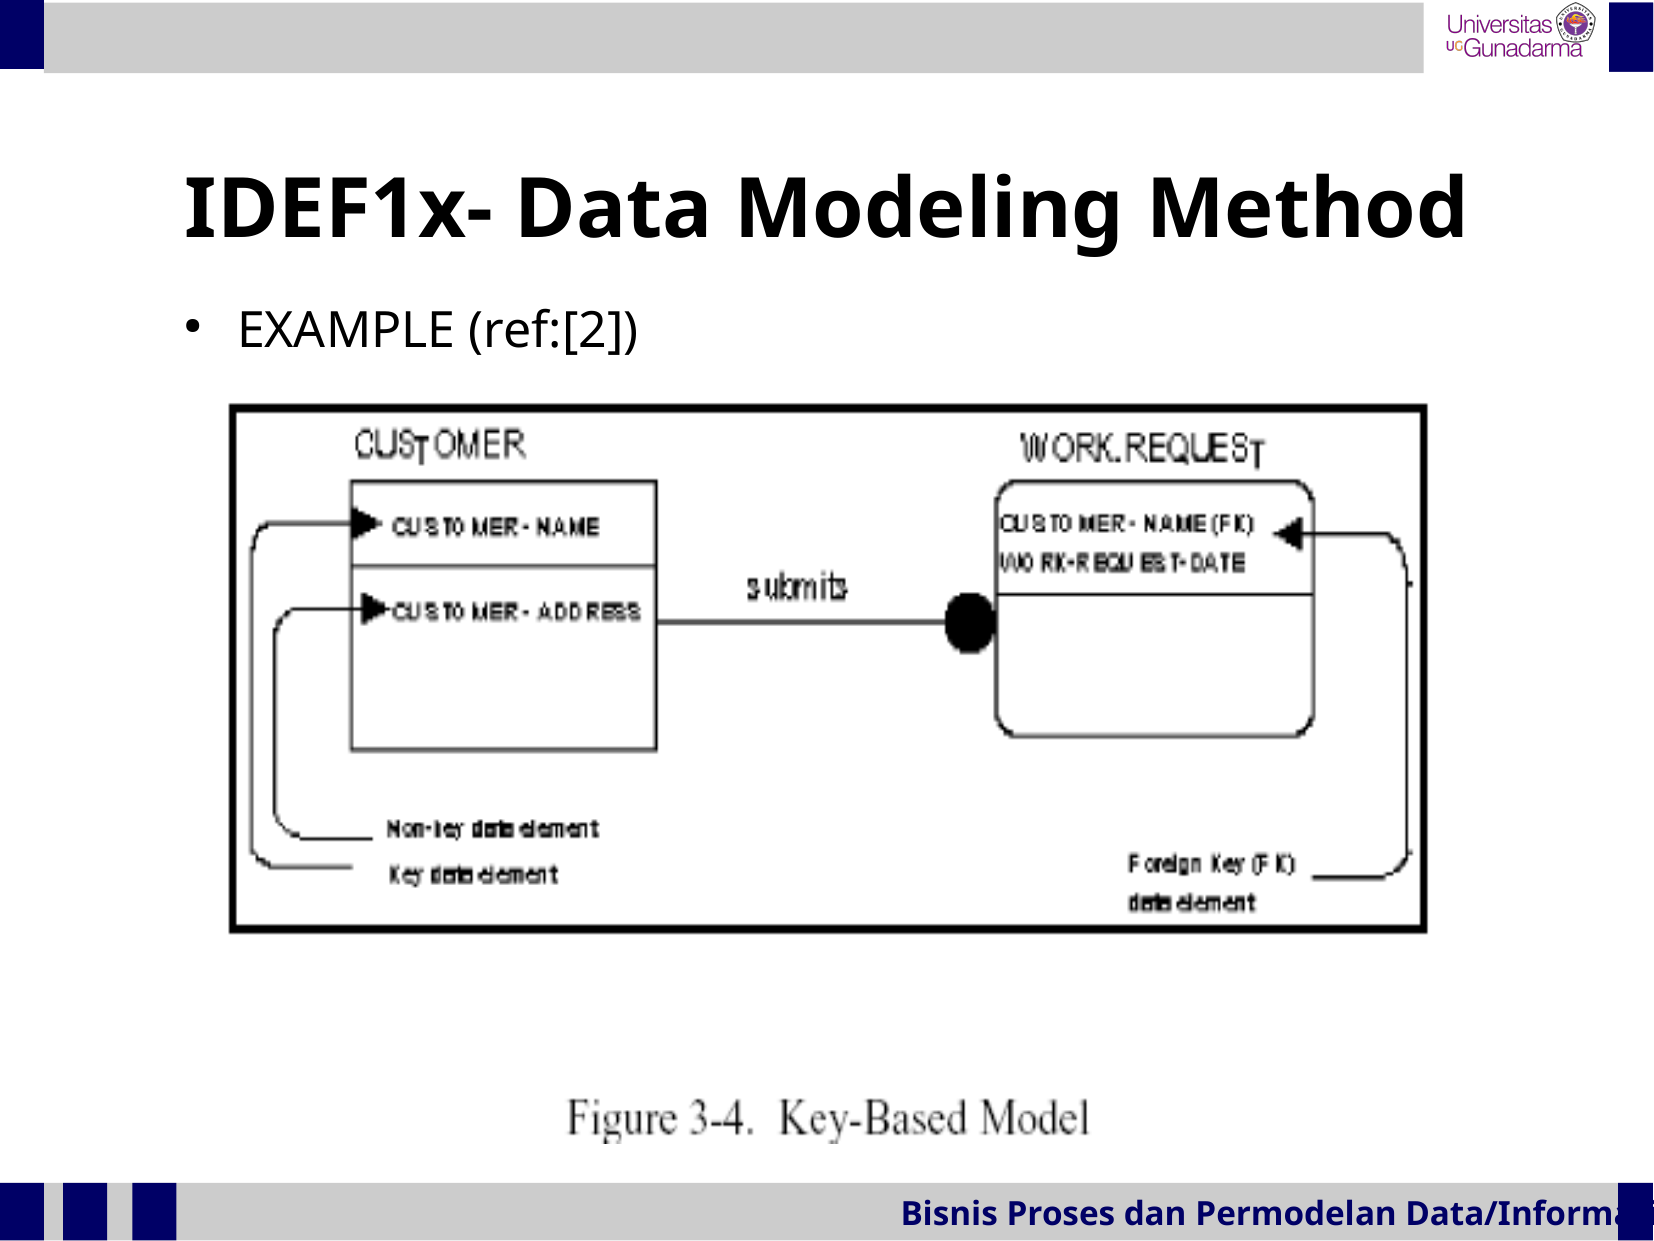

# IDEF1x- Data Modeling Method
EXAMPLE (ref:[2])